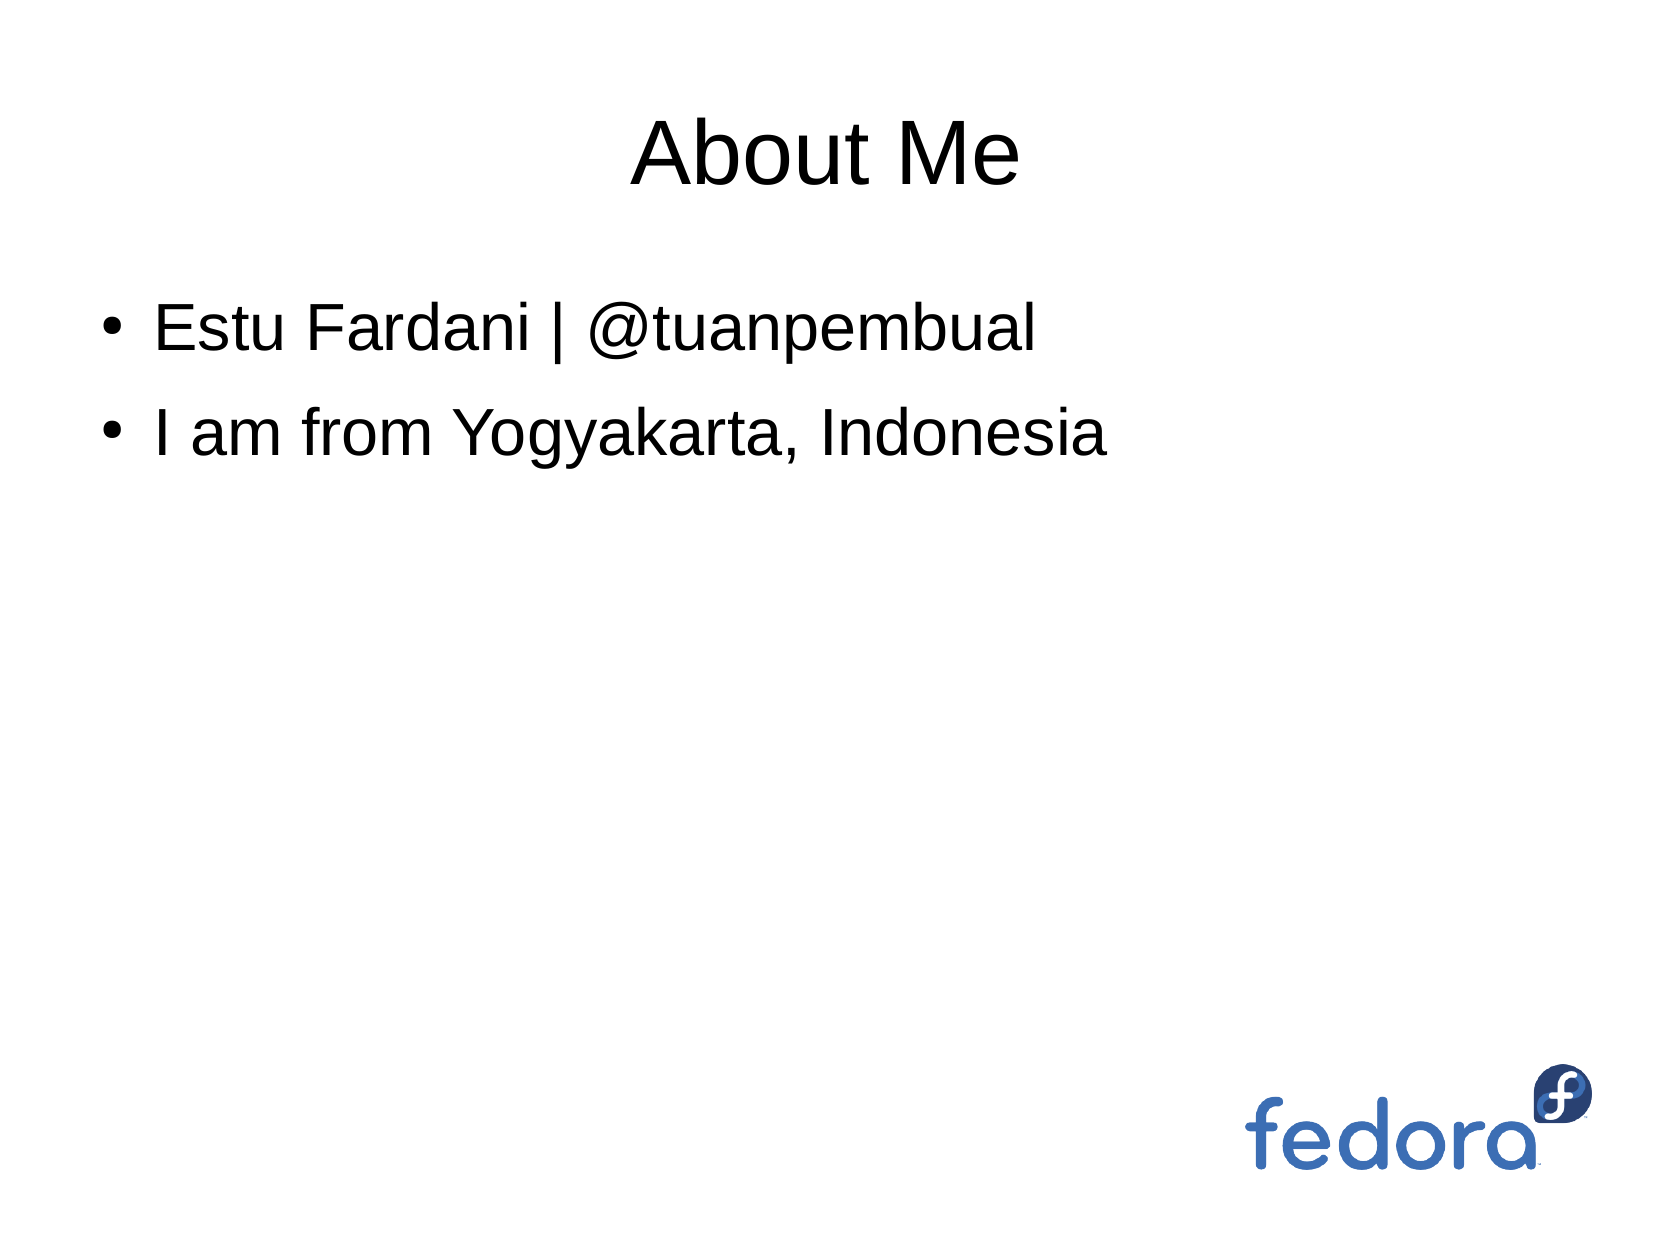

# About Me
Estu Fardani | @tuanpembual
I am from Yogyakarta, Indonesia